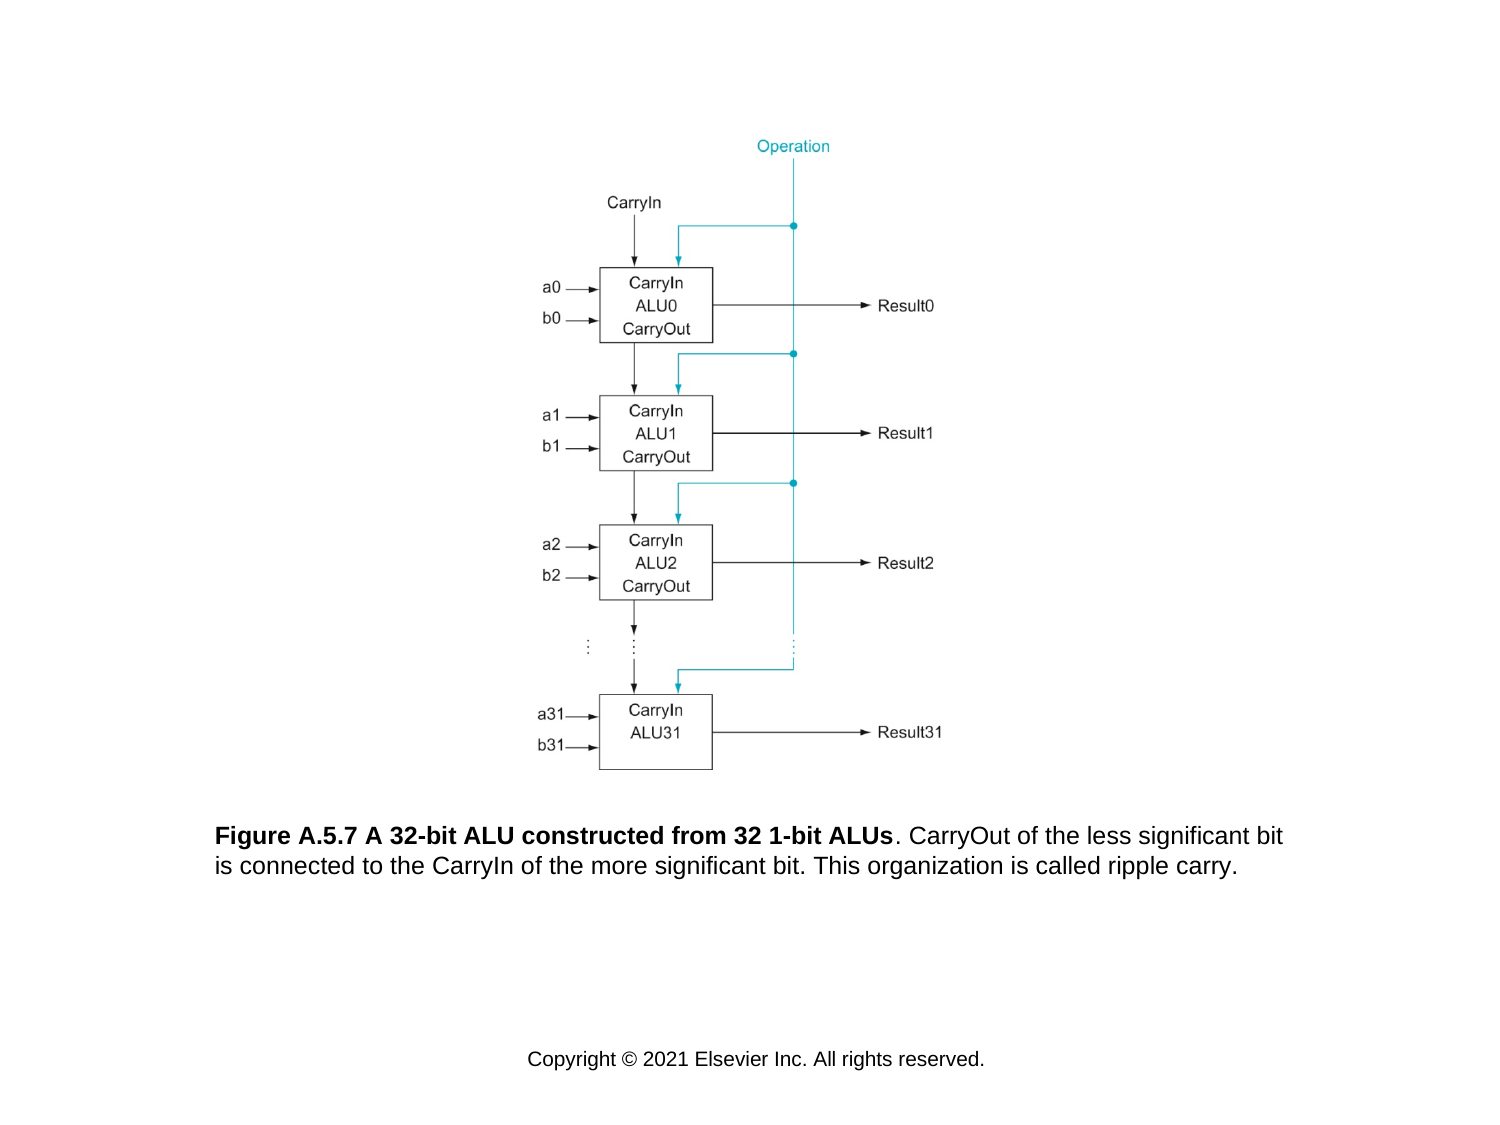

Figure A.5.7 A 32-bit ALU constructed from 32 1-bit ALUs. CarryOut of the less significant bit
is connected to the CarryIn of the more significant bit. This organization is called ripple carry.
Copyright © 2021 Elsevier Inc. All rights reserved.